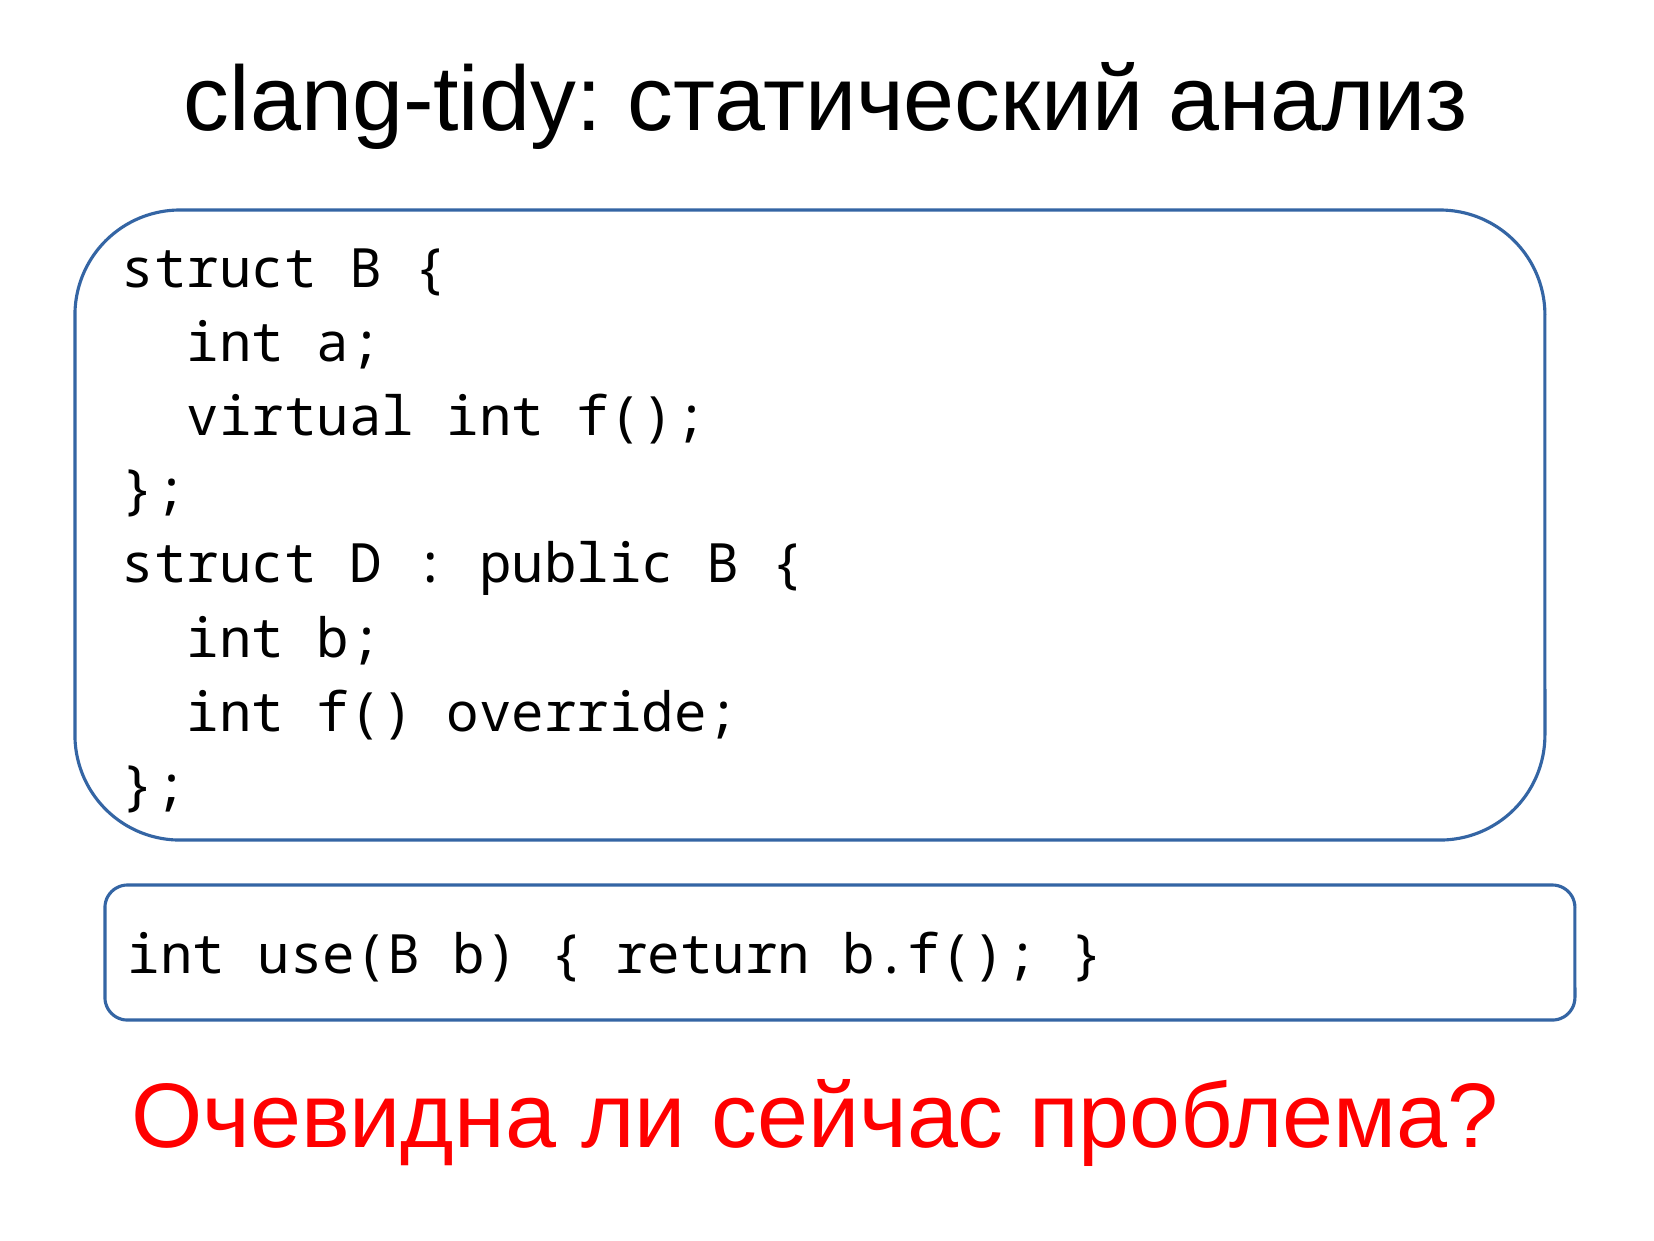

# clang-tidy: статический анализ
struct B {
 int a;
 virtual int f();
};
struct D : public B {
 int b;
 int f() override;
};
int use(B b) { return b.f(); }
Очевидна ли сейчас проблема?